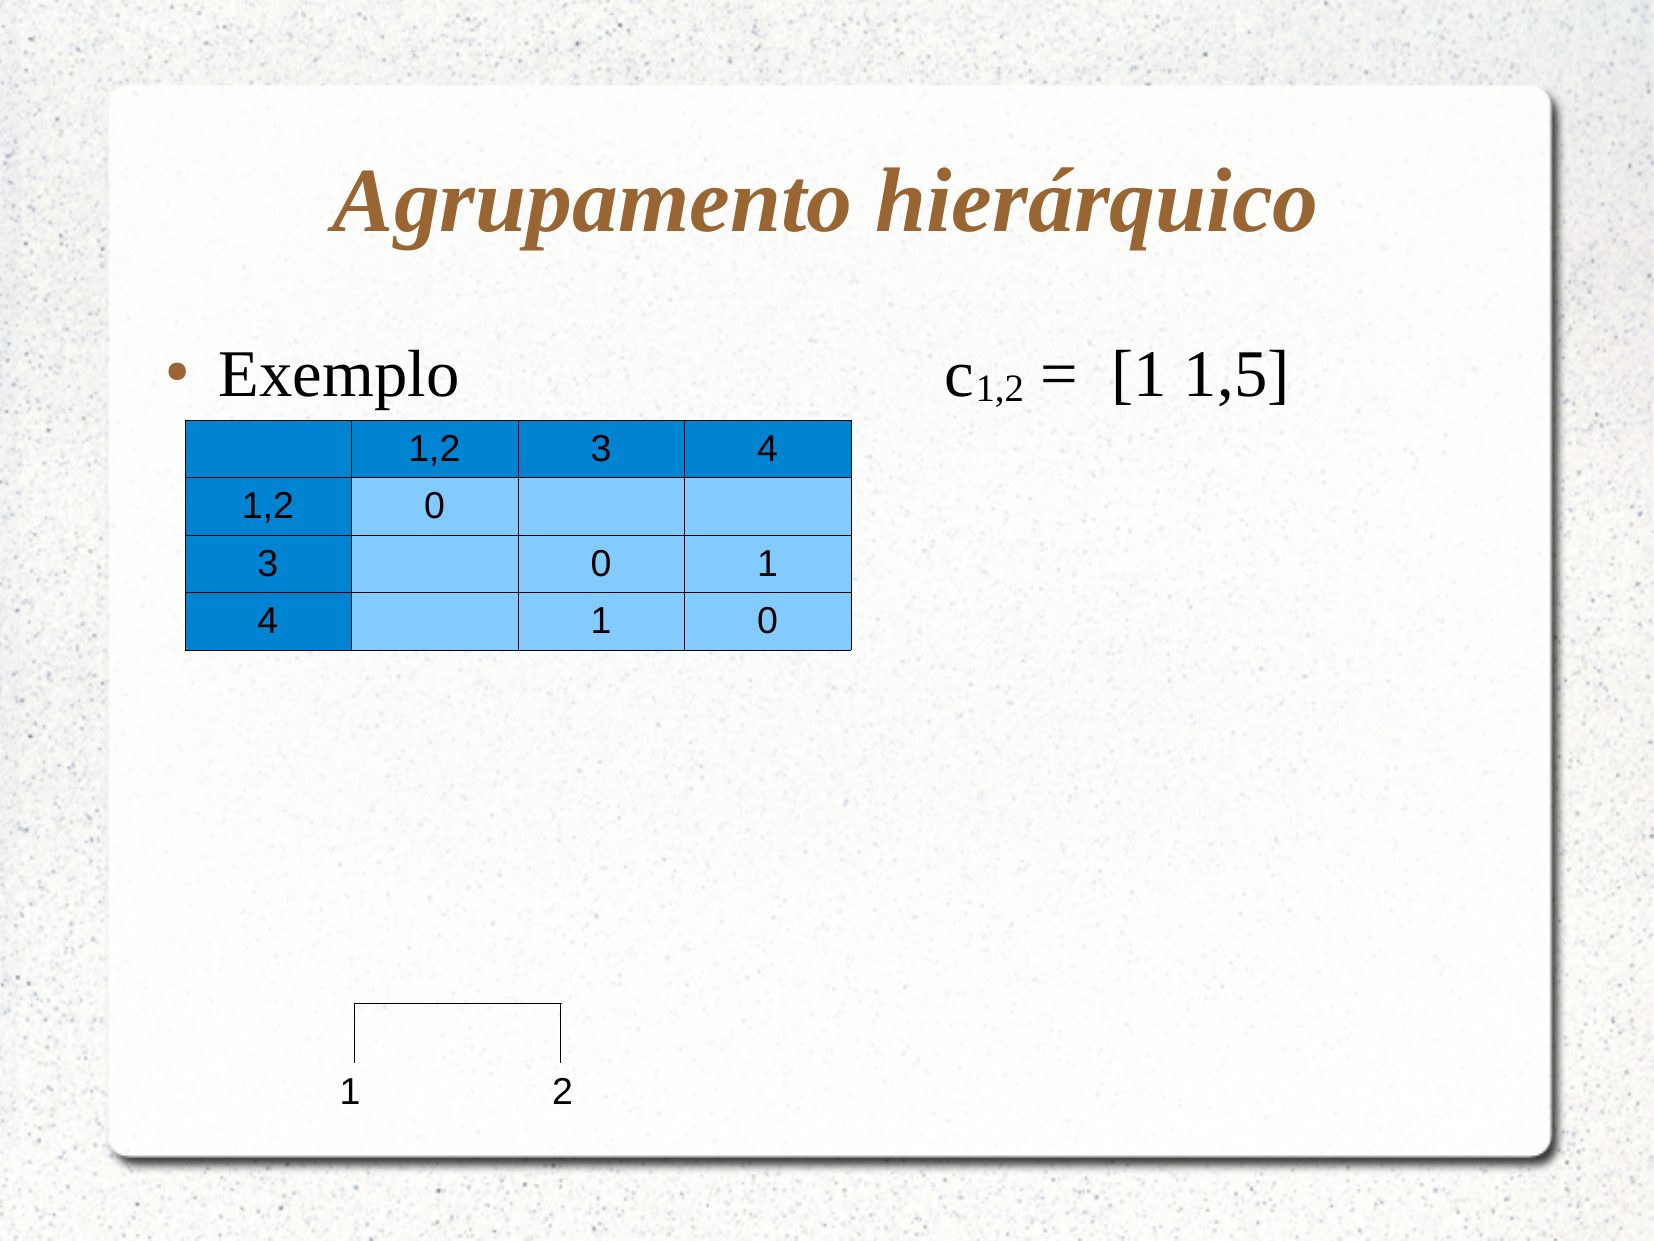

# Agrupamento hierárquico
Exemplo c1,2 = [1 1,5]
| | 1,2 | 3 | 4 |
| --- | --- | --- | --- |
| 1,2 | 0 | | |
| 3 | | 0 | 1 |
| 4 | | 1 | 0 |
1
2